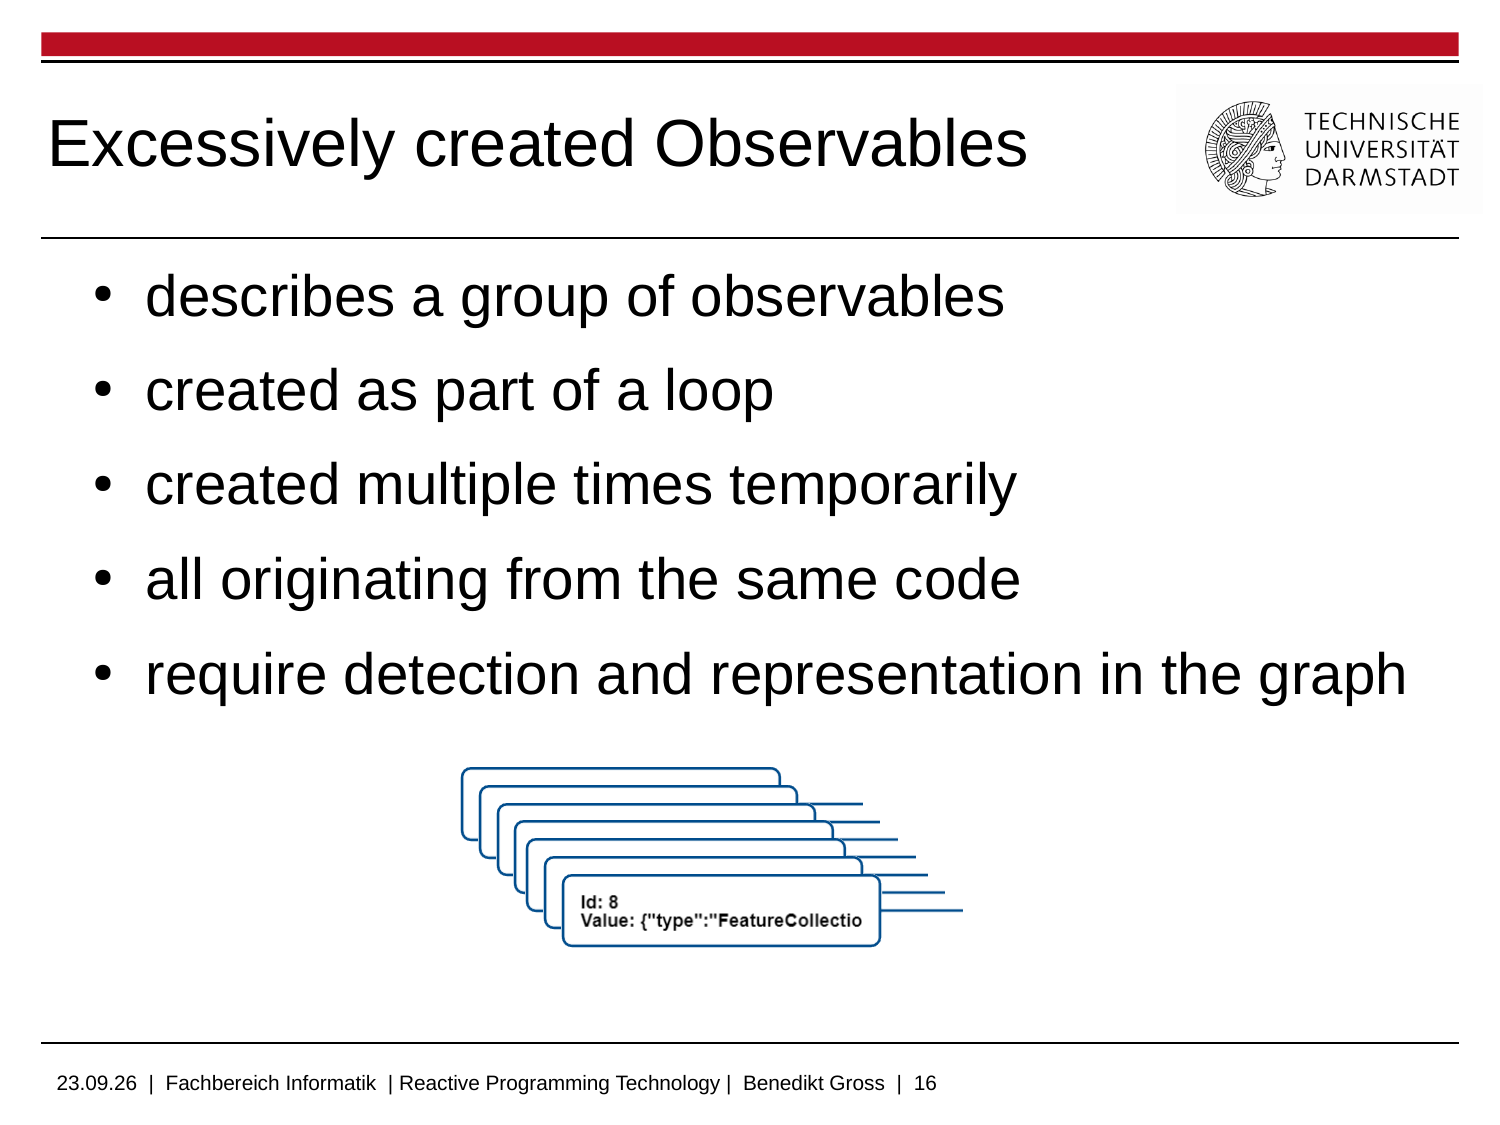

# Excessively created Observables
describes a group of observables
created as part of a loop
created multiple times temporarily
all originating from the same code
require detection and representation in the graph